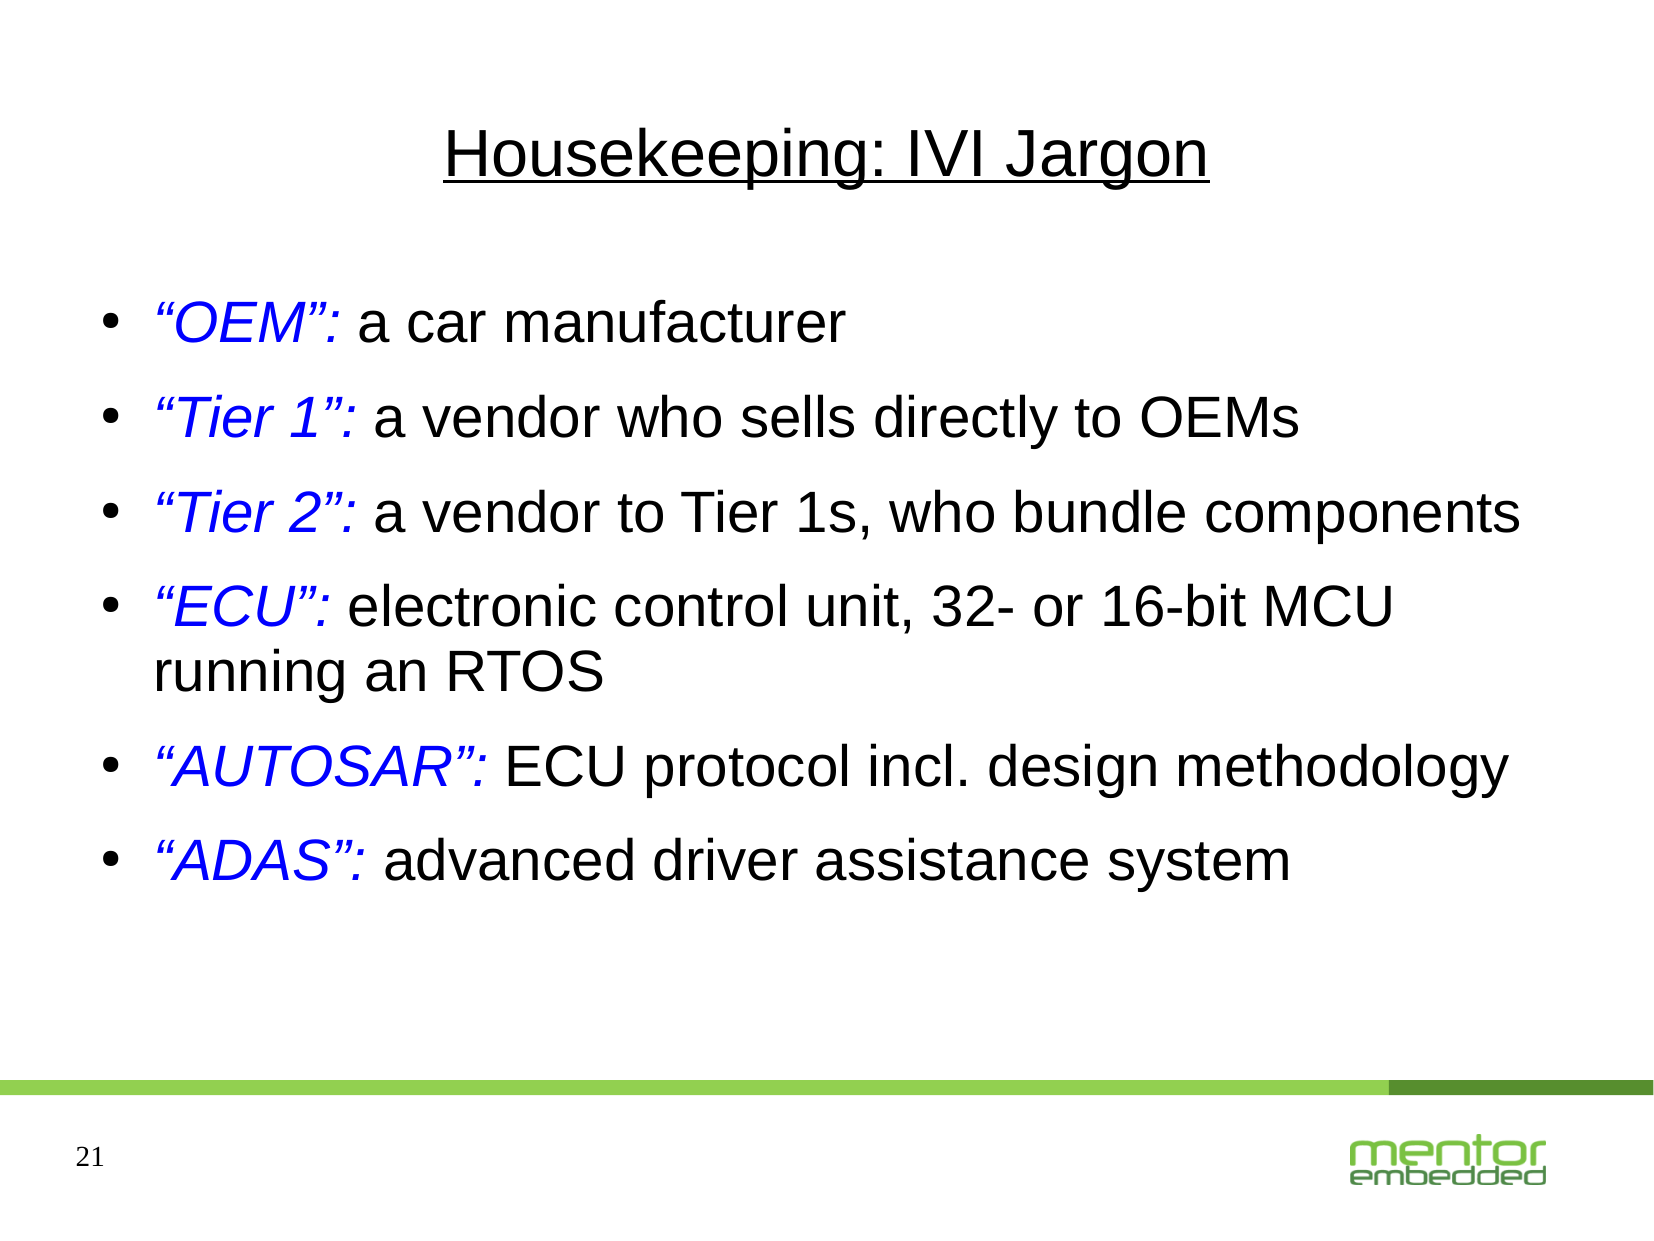

# Housekeeping: IVI Jargon
“OEM”: a car manufacturer
“Tier 1”: a vendor who sells directly to OEMs
“Tier 2”: a vendor to Tier 1s, who bundle components
“ECU”: electronic control unit, 32- or 16-bit MCU running an RTOS
“AUTOSAR”: ECU protocol incl. design methodology
“ADAS”: advanced driver assistance system
21